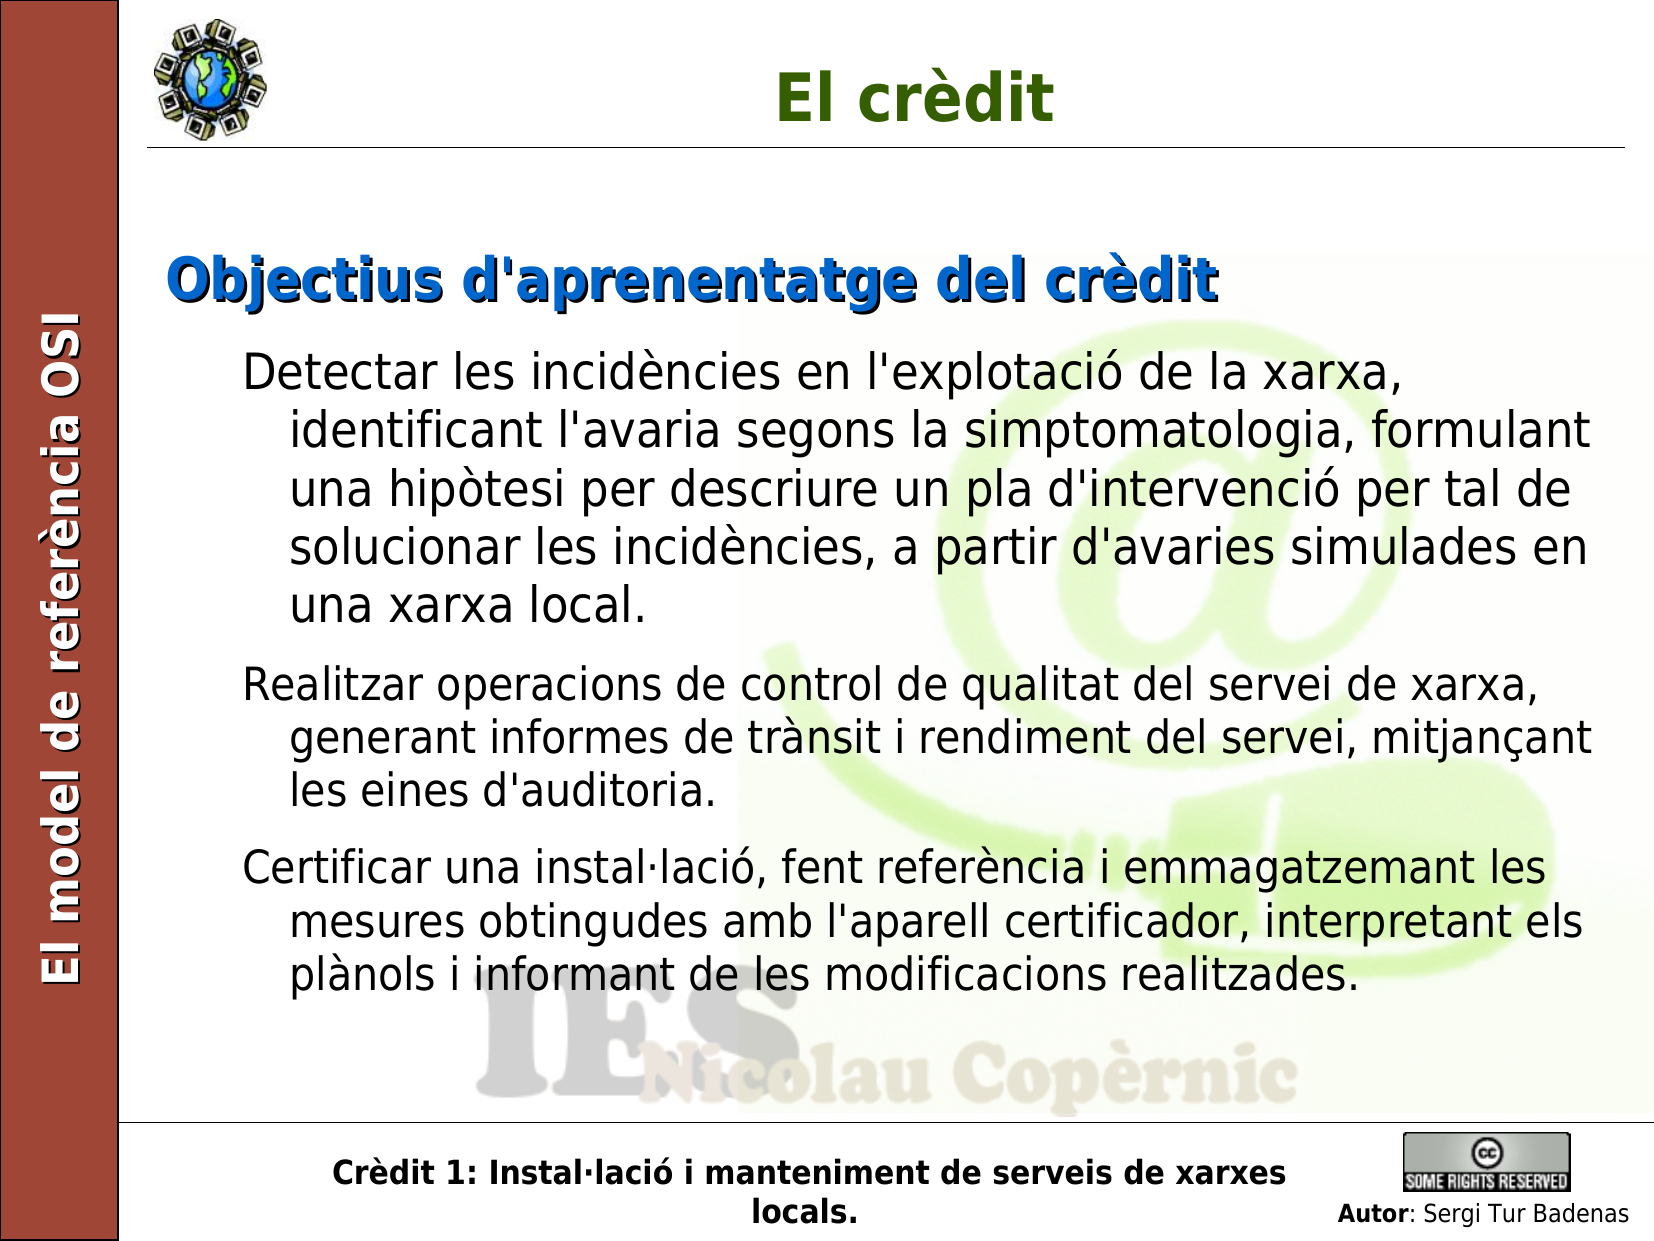

# El crèdit
Objectius d'aprenentatge del crèdit
Detectar les incidències en l'explotació de la xarxa, identificant l'avaria segons la simptomatologia, formulant una hipòtesi per descriure un pla d'intervenció per tal de solucionar les incidències, a partir d'avaries simulades en una xarxa local.
Realitzar operacions de control de qualitat del servei de xarxa, generant informes de trànsit i rendiment del servei, mitjançant les eines d'auditoria.
Certificar una instal·lació, fent referència i emmagatzemant les mesures obtingudes amb l'aparell certificador, interpretant els plànols i informant de les modificacions realitzades.